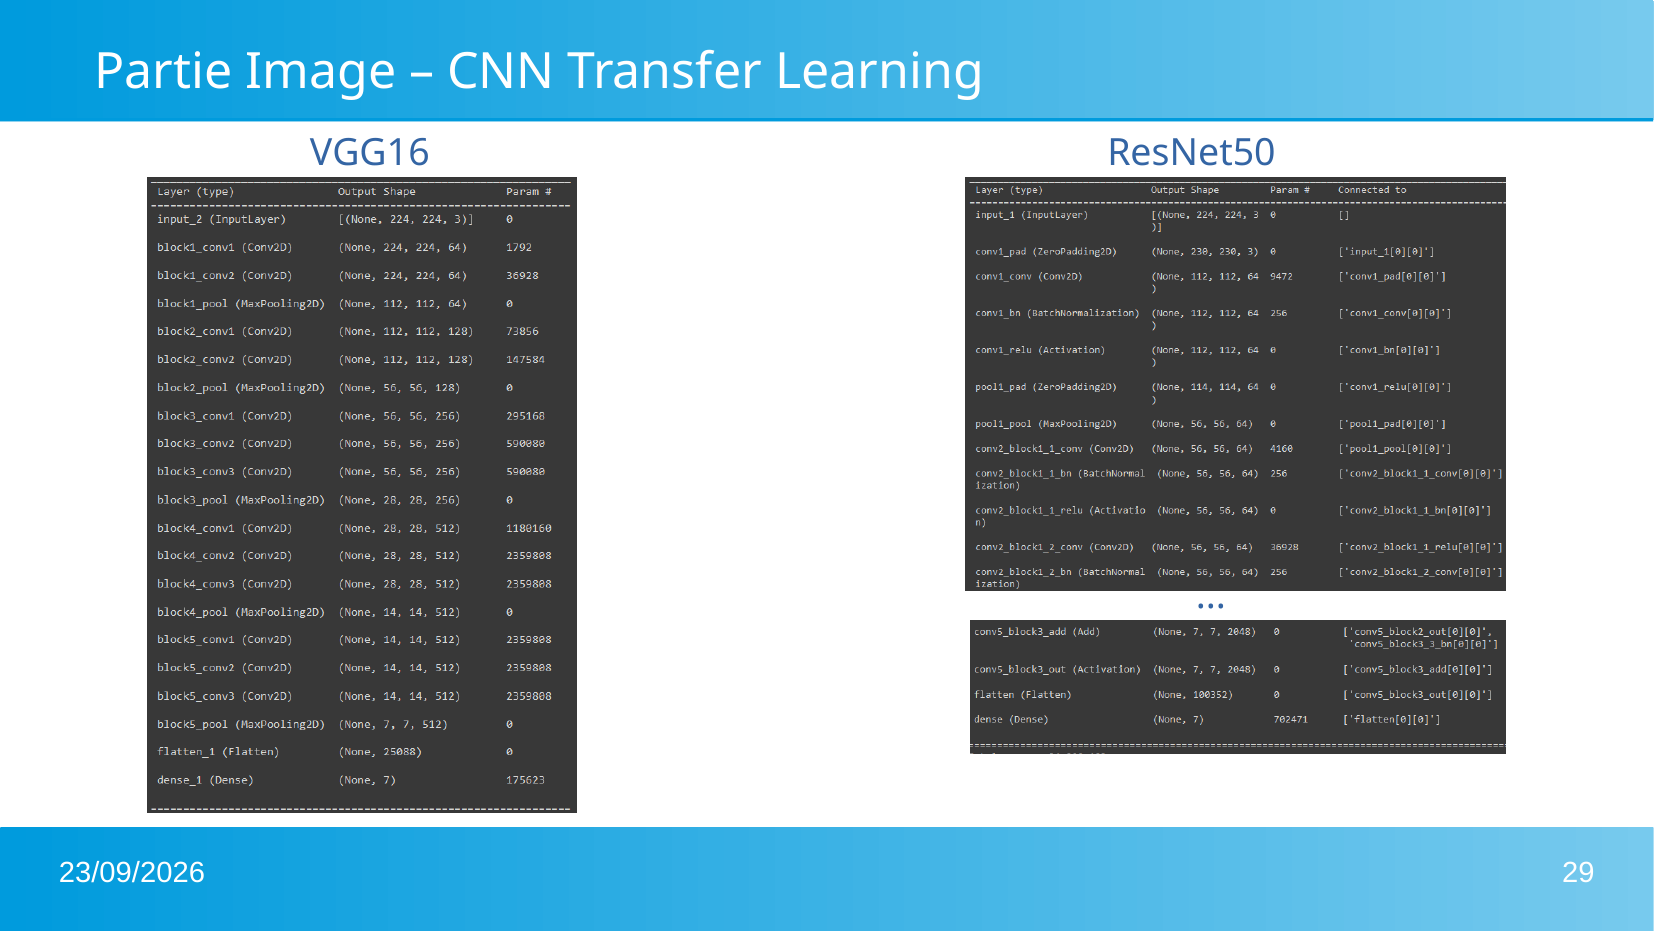

# Partie Image – CNN Transfer Learning
VGG16
ResNet50
...
29